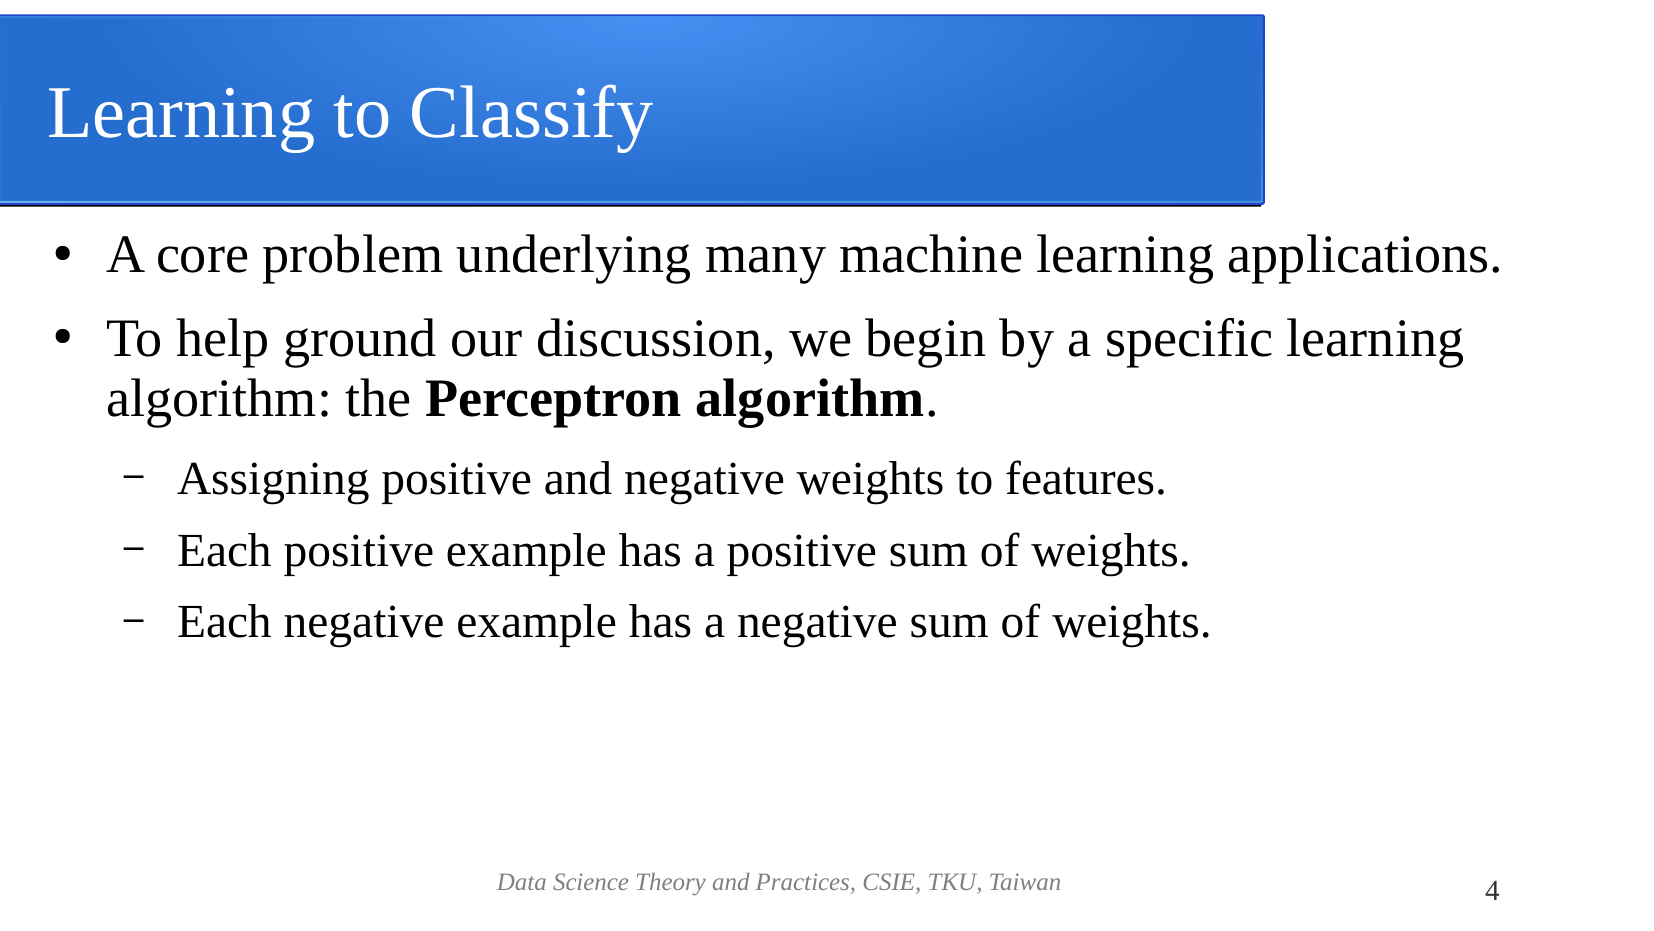

# Learning to Classify
A core problem underlying many machine learning applications.
To help ground our discussion, we begin by a specific learning algorithm: the Perceptron algorithm.
Assigning positive and negative weights to features.
Each positive example has a positive sum of weights.
Each negative example has a negative sum of weights.
Data Science Theory and Practices, CSIE, TKU, Taiwan
4